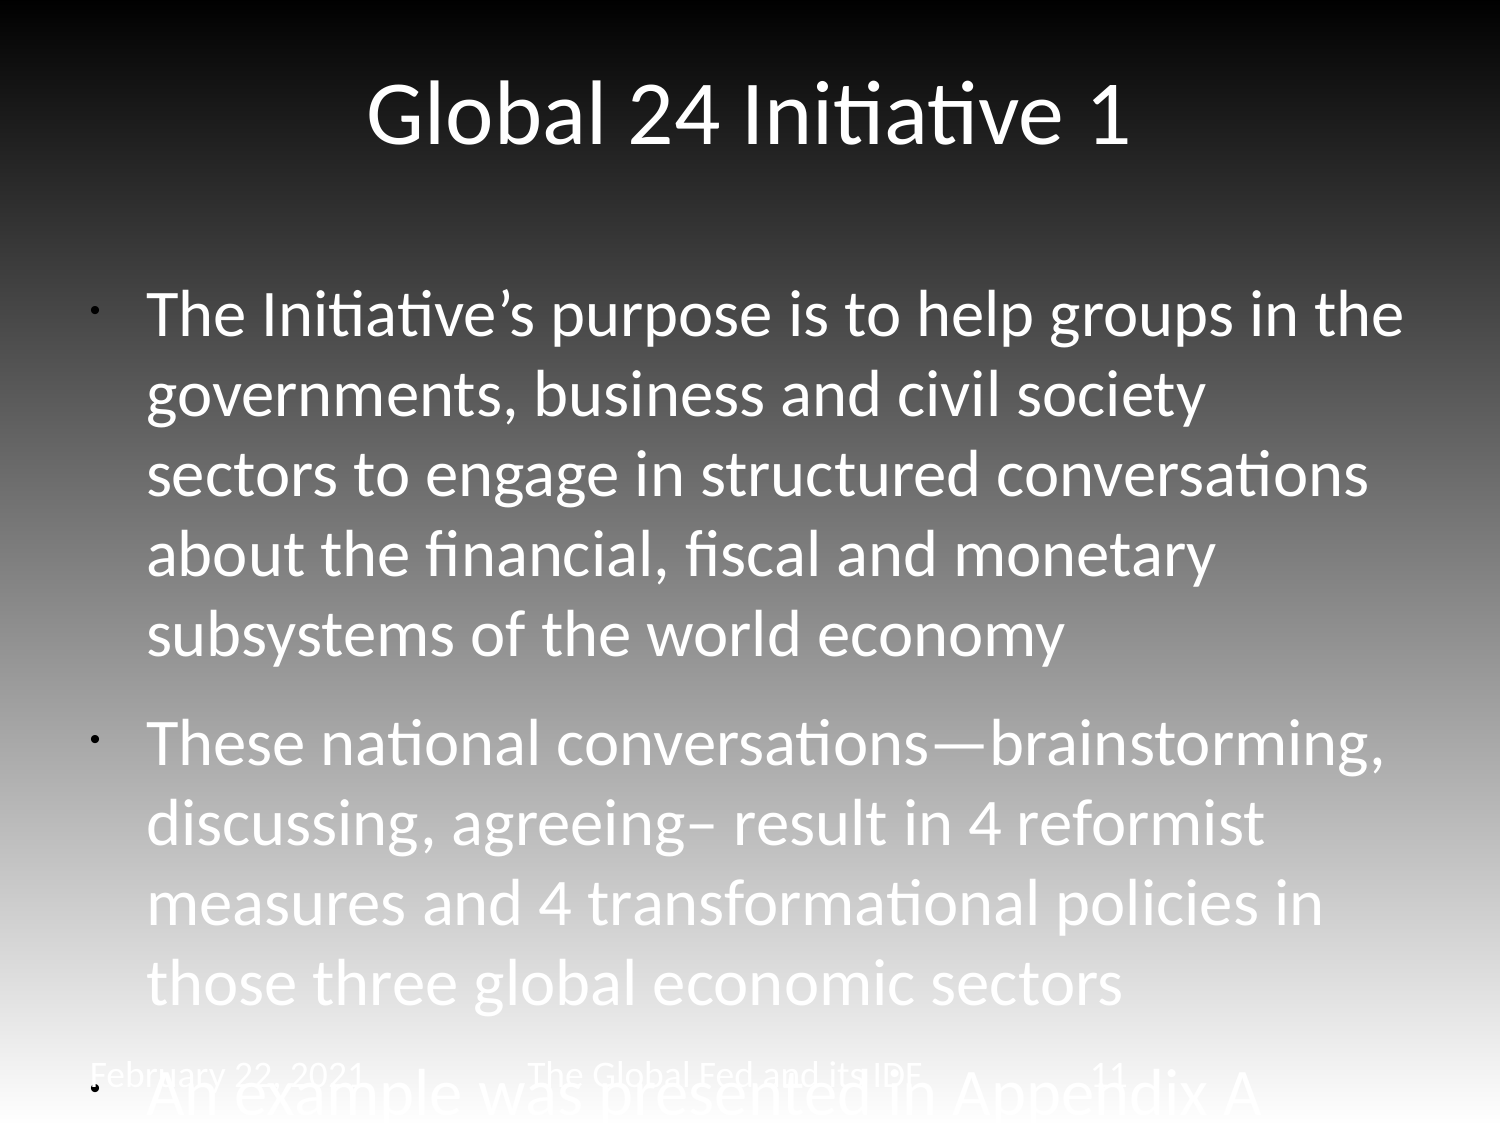

# Global 24 Initiative 1
The Initiative’s purpose is to help groups in the governments, business and civil society sectors to engage in structured conversations about the financial, fiscal and monetary subsystems of the world economy
These national conversations—brainstorming, discussing, agreeing– result in 4 reformist measures and 4 transformational policies in those three global economic sectors
An example was presented in Appendix A
February 22, 2021
The Global Fed and its IDF